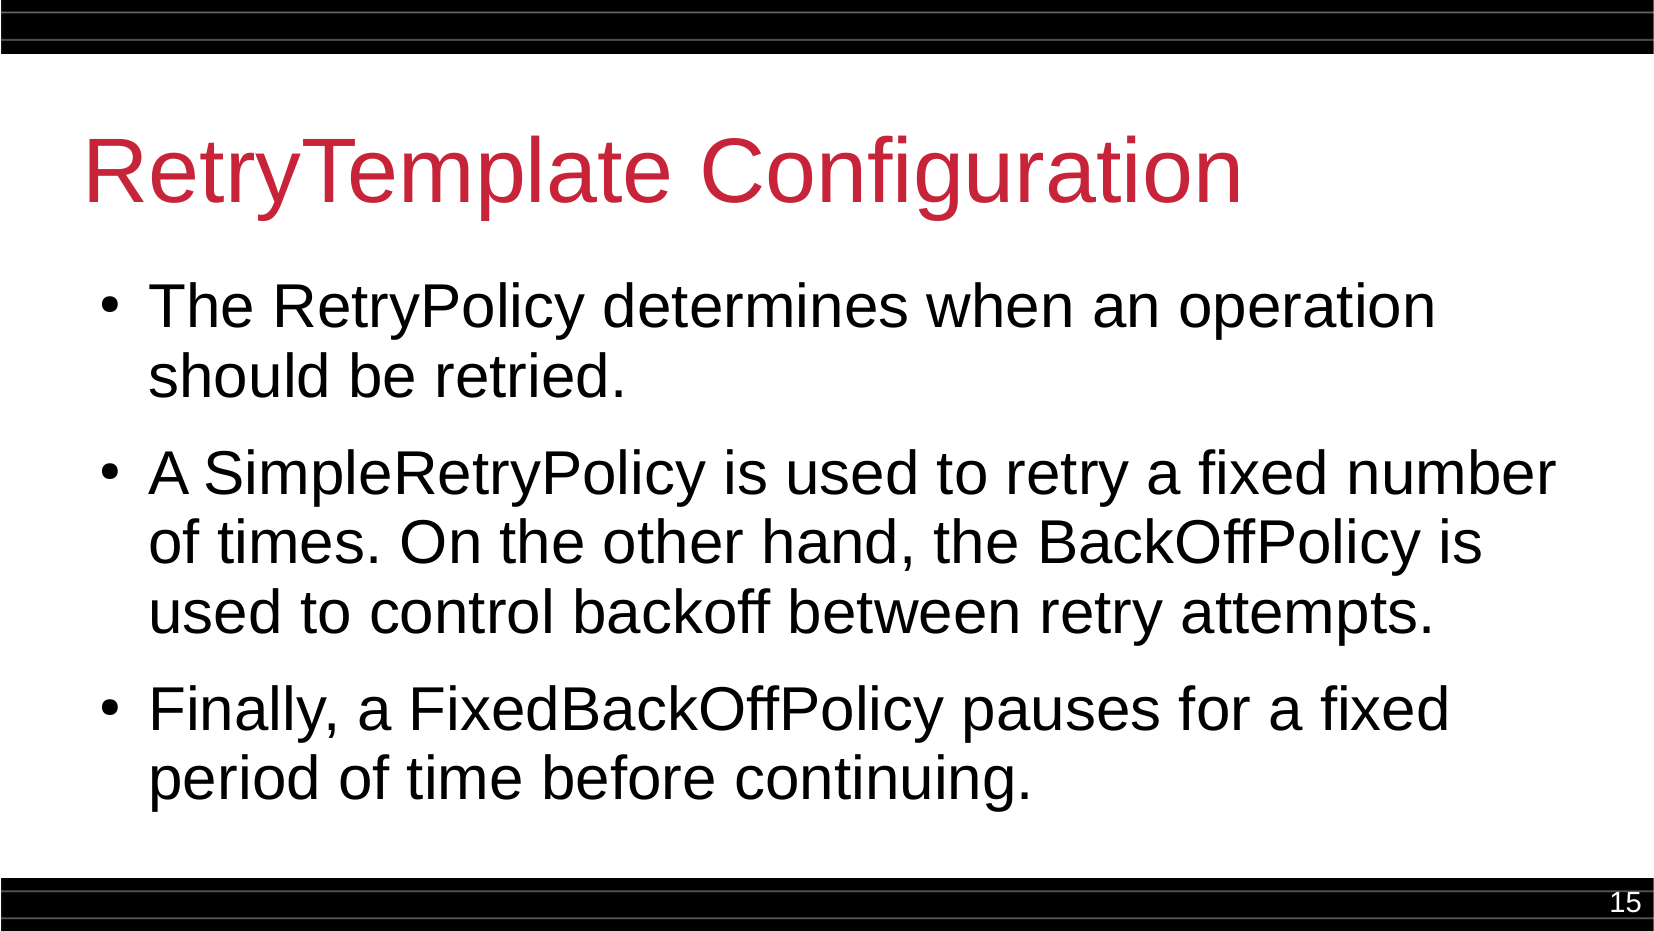

# RetryTemplate Configuration
The RetryPolicy determines when an operation should be retried.
A SimpleRetryPolicy is used to retry a fixed number of times. On the other hand, the BackOffPolicy is used to control backoff between retry attempts.
Finally, a FixedBackOffPolicy pauses for a fixed period of time before continuing.